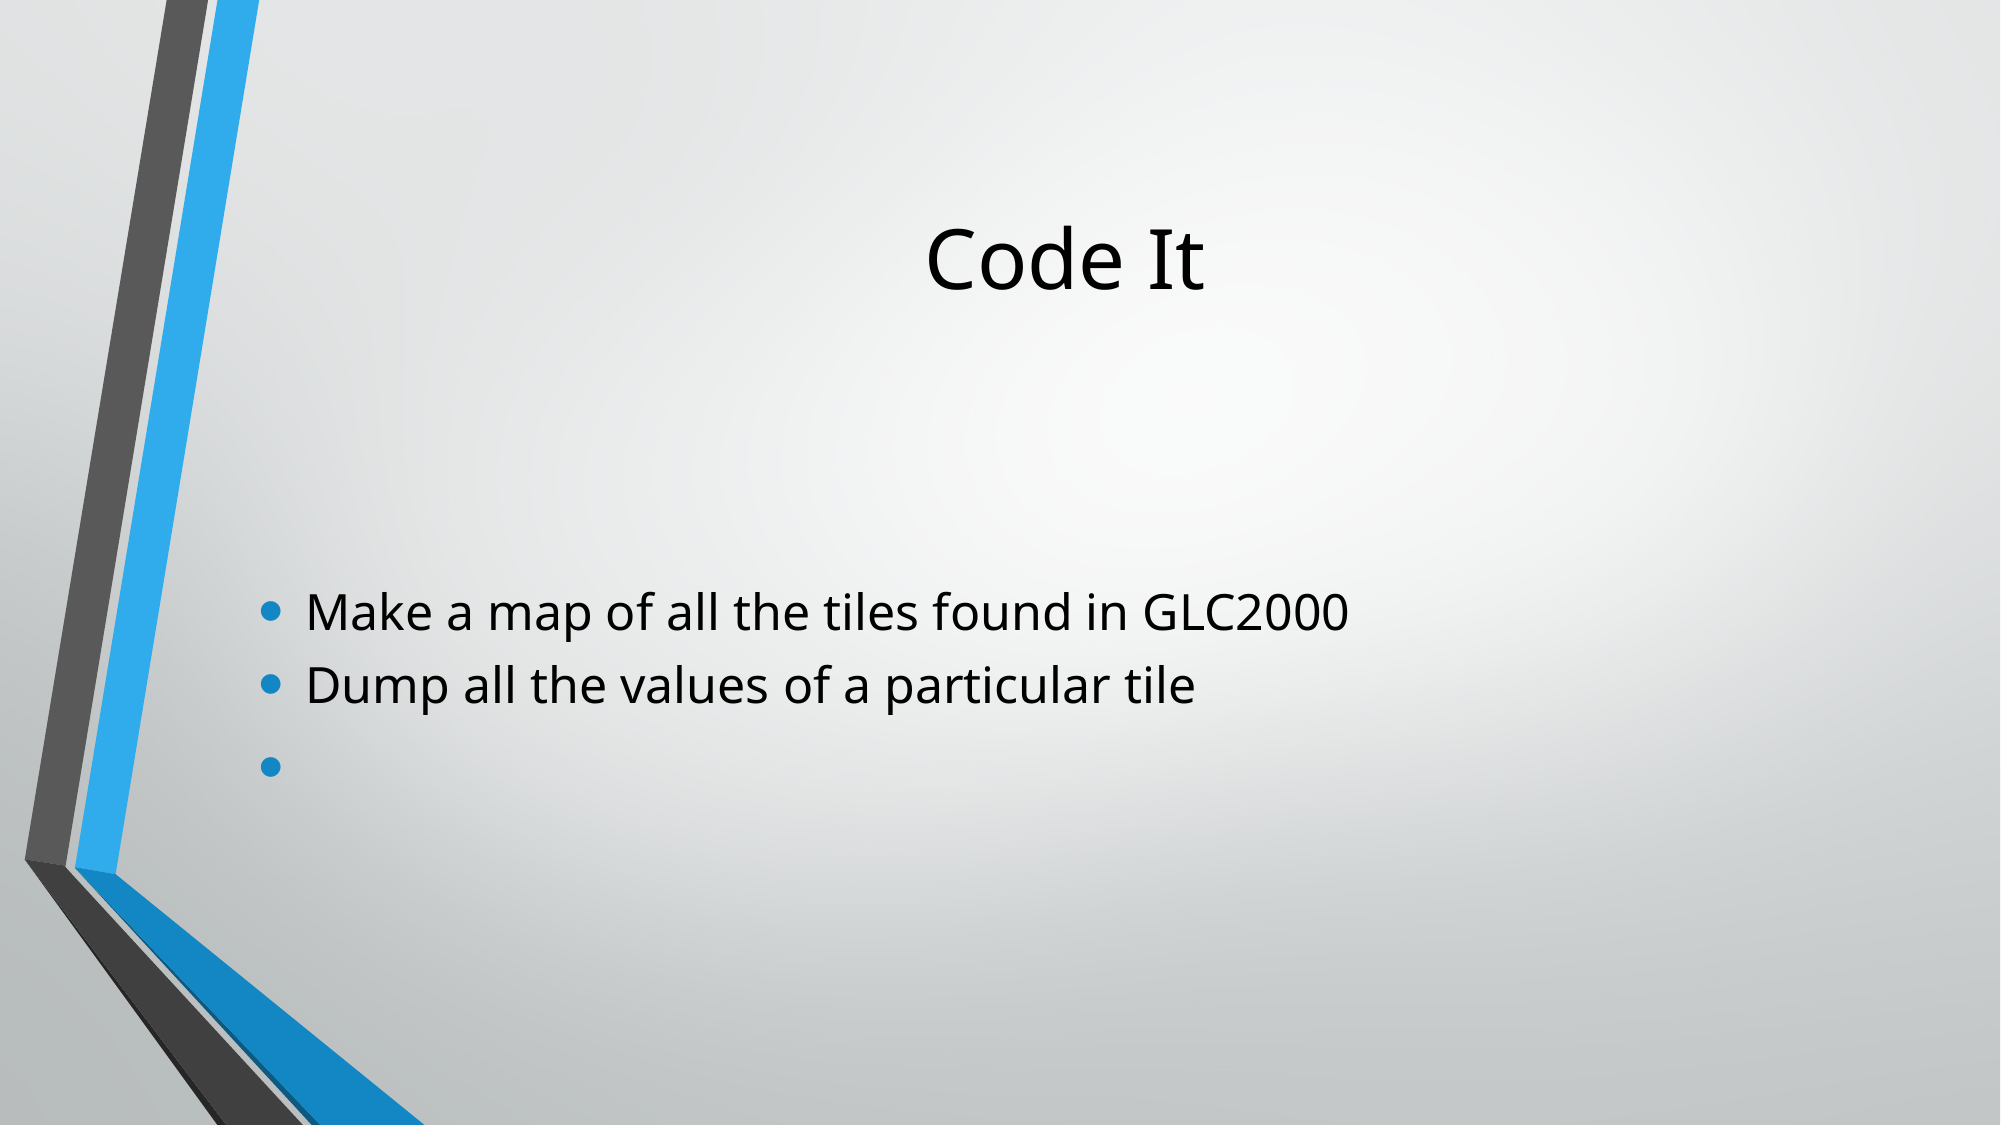

# Code It
Make a map of all the tiles found in GLC2000
Dump all the values of a particular tile